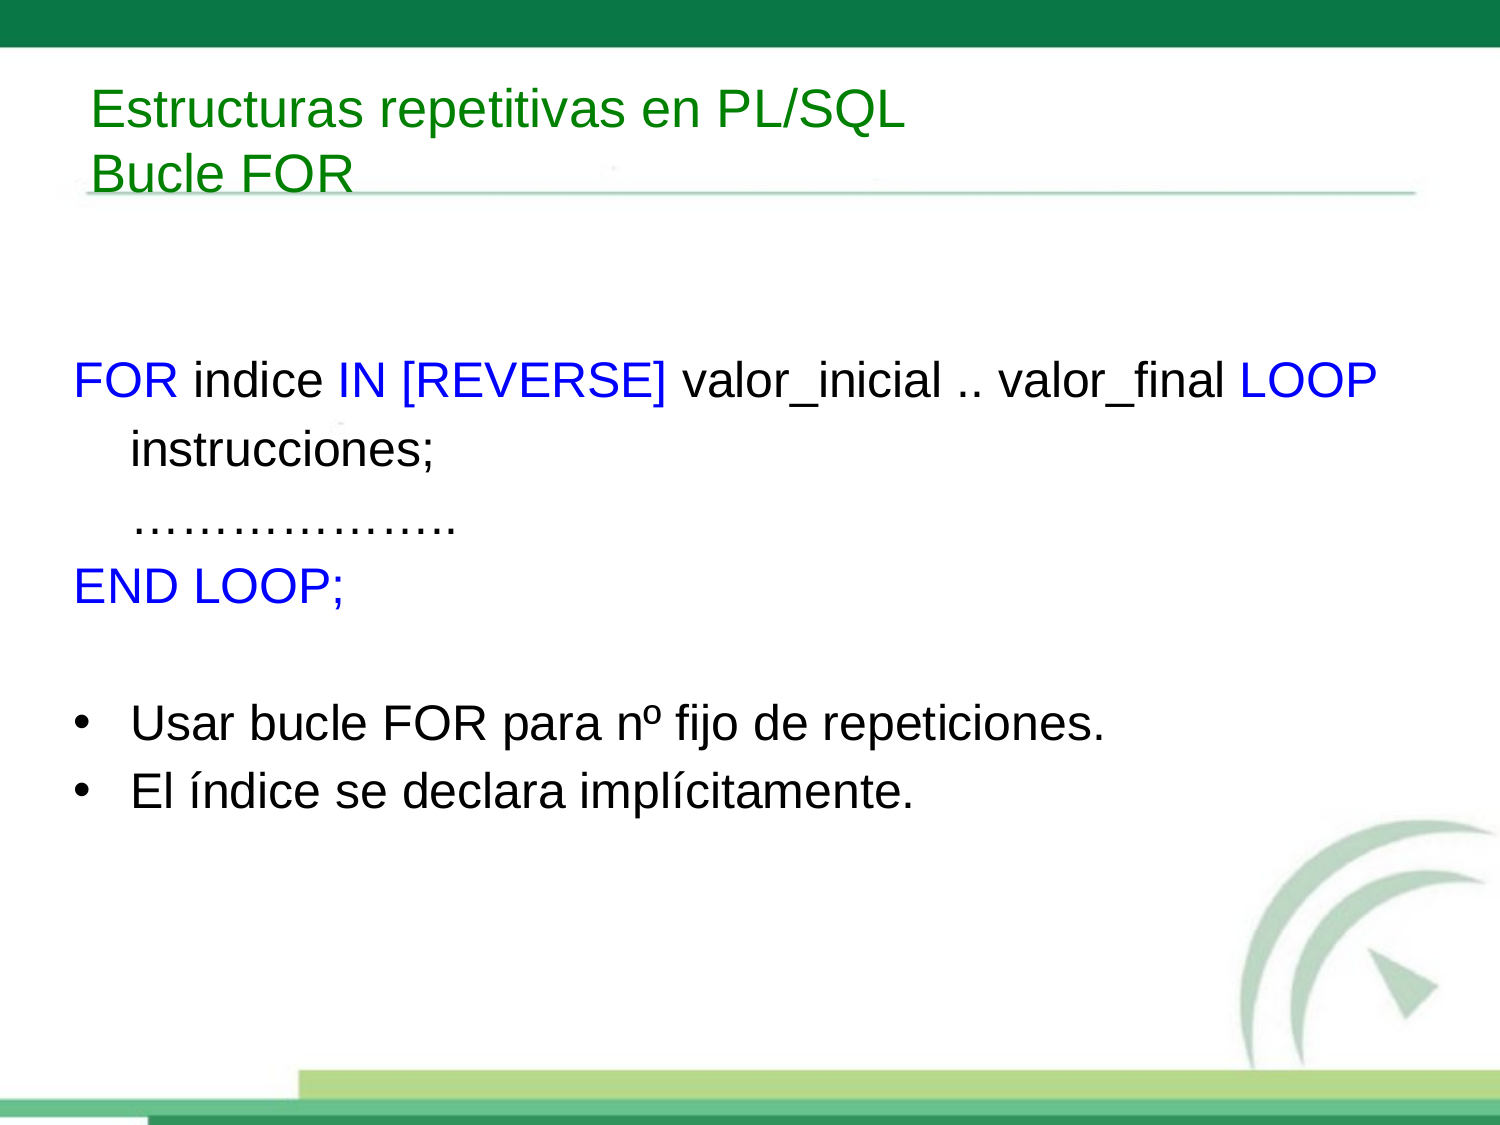

# Estructuras repetitivas en PL/SQL Bucle FOR
FOR indice IN [REVERSE] valor_inicial .. valor_final LOOP
	instrucciones;
	………………..
END LOOP;
Usar bucle FOR para nº fijo de repeticiones.
El índice se declara implícitamente.